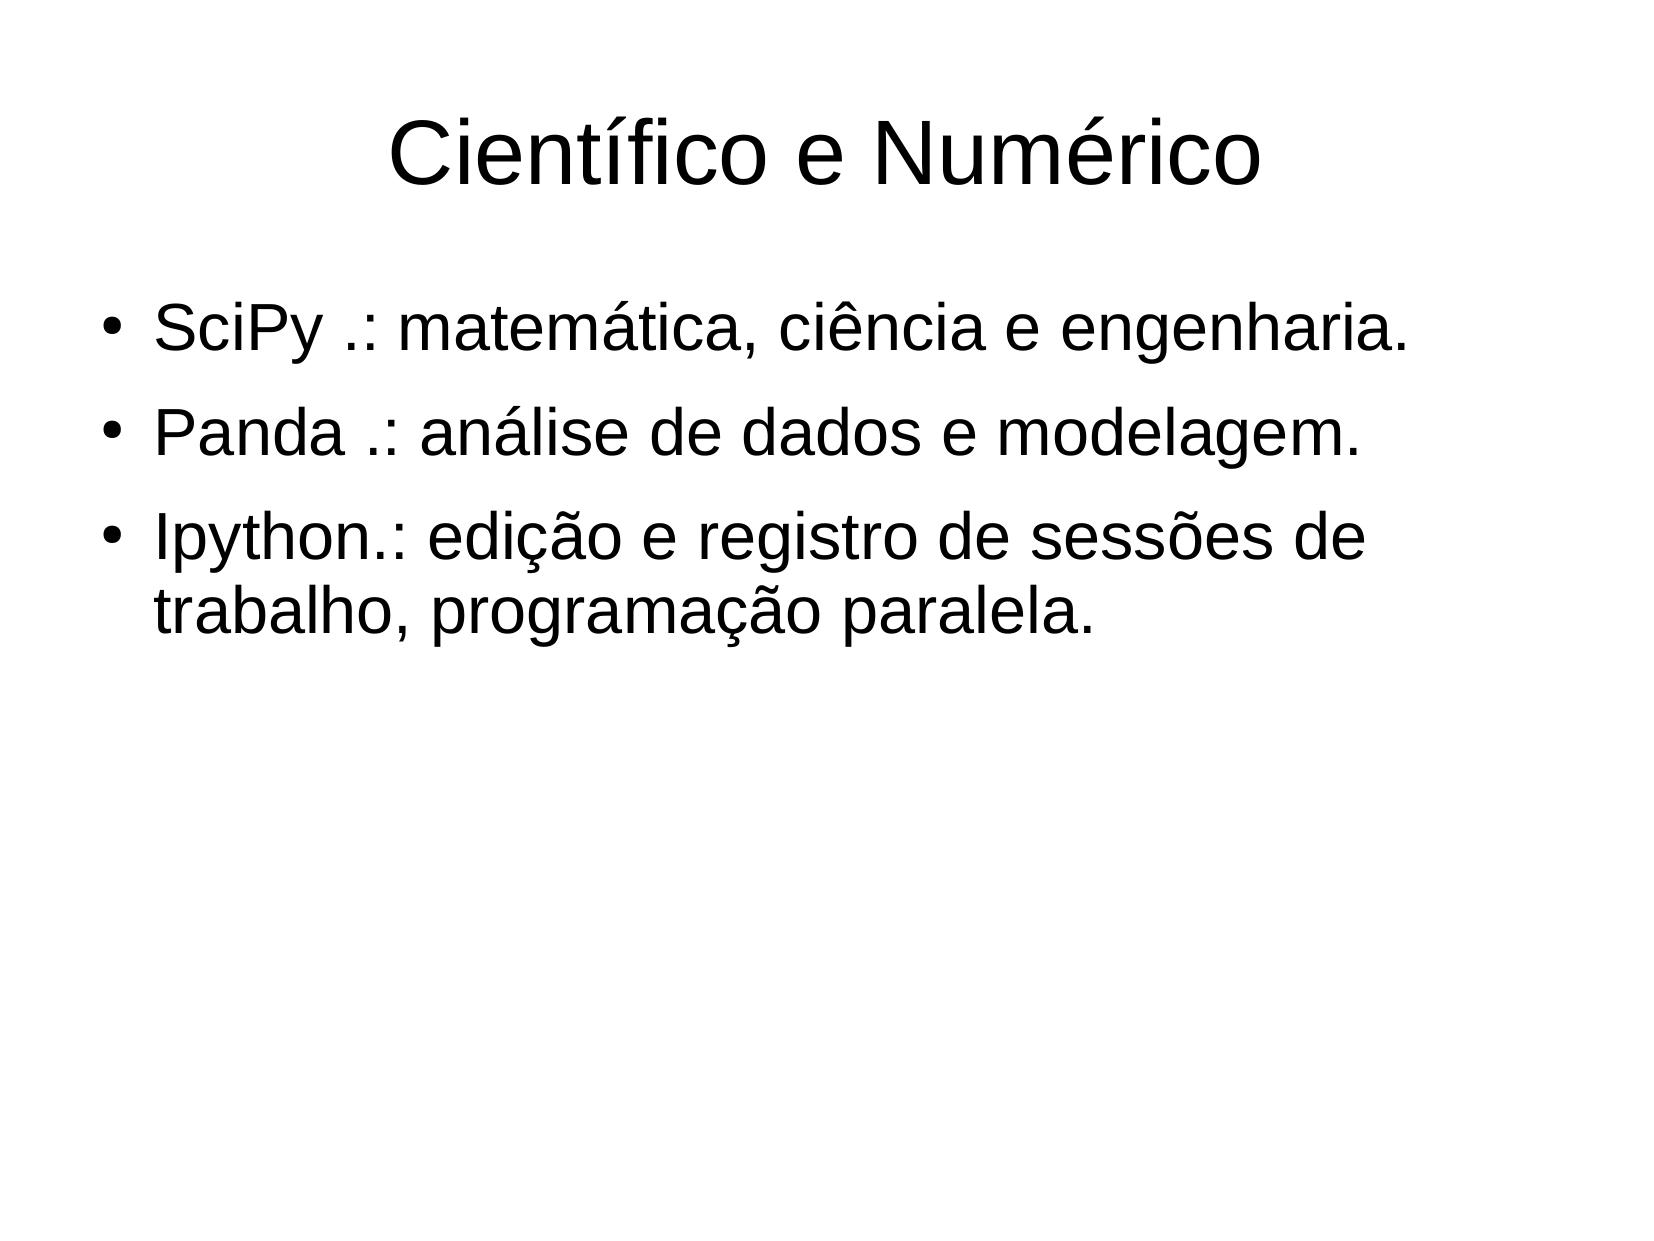

# Científico e Numérico
SciPy .: matemática, ciência e engenharia.
Panda .: análise de dados e modelagem.
Ipython.: edição e registro de sessões de trabalho, programação paralela.